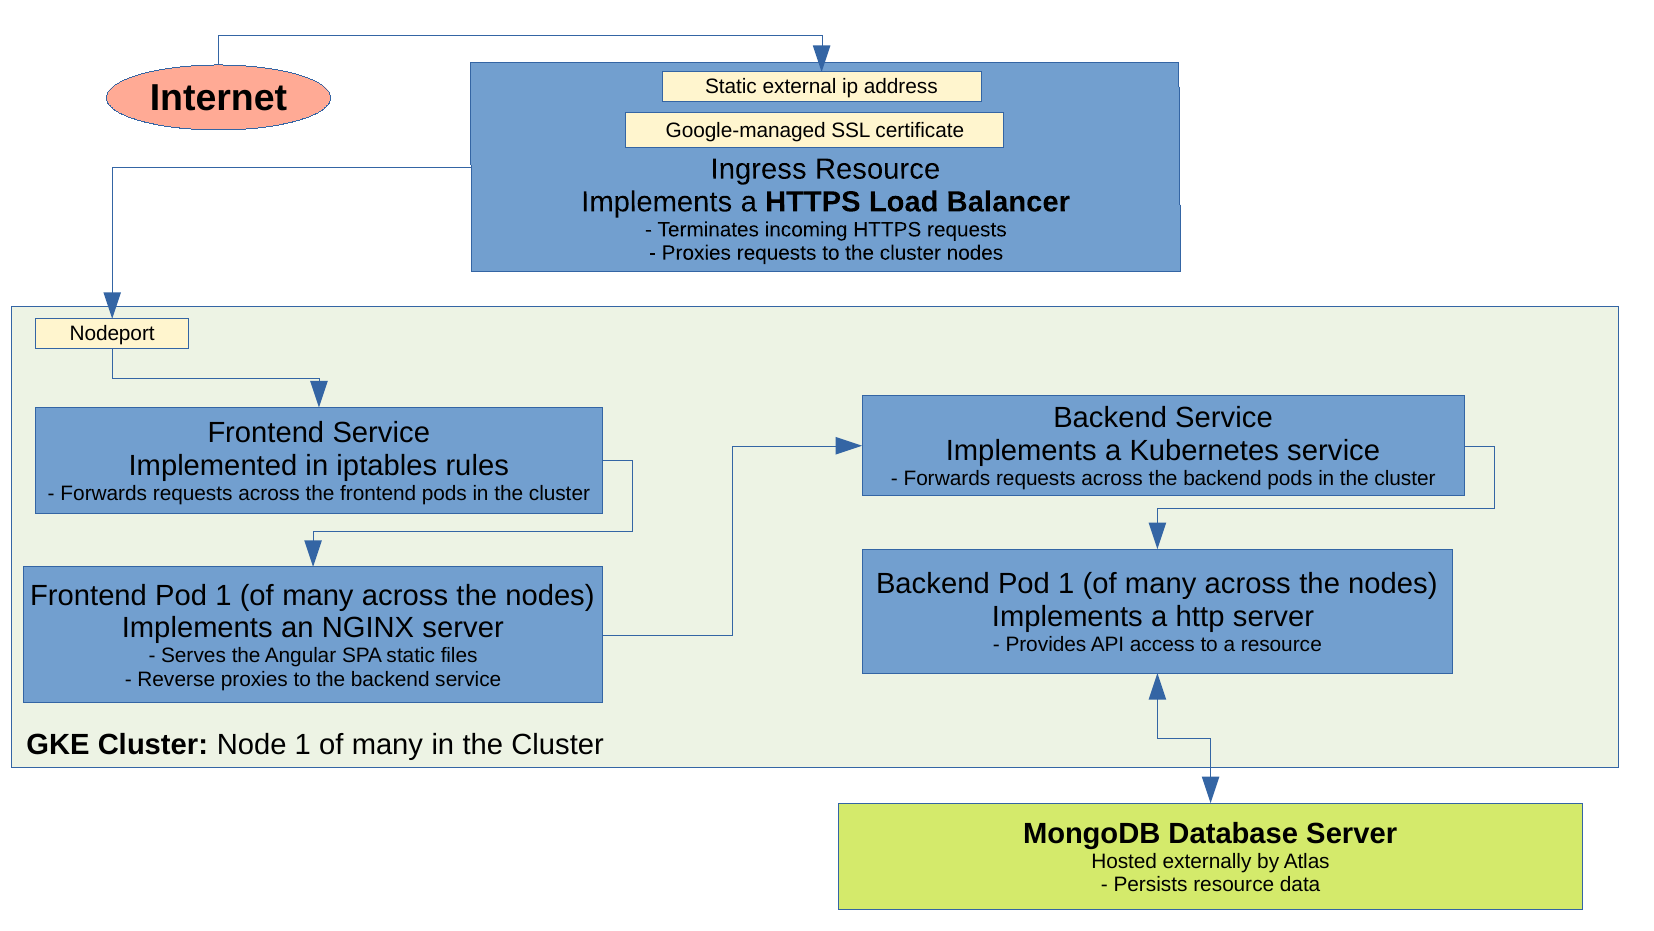

Ingress Resource
Implements a HTTPS Load Balancer
- Terminates incoming HTTPS requests
- Proxies requests to the cluster nodes
Internet
Static external ip address
Google-managed SSL certificate
GKE Cluster: Node 1 of many in the Cluster
Nodeport
Backend Service
Implements a Kubernetes service
- Forwards requests across the backend pods in the cluster
Frontend Service
Implemented in iptables rules
- Forwards requests across the frontend pods in the cluster
Backend Pod 1 (of many across the nodes)
Implements a http server
- Provides API access to a resource
Frontend Pod 1 (of many across the nodes)
Implements an NGINX server
- Serves the Angular SPA static files
- Reverse proxies to the backend service
MongoDB Database Server
Hosted externally by Atlas
- Persists resource data